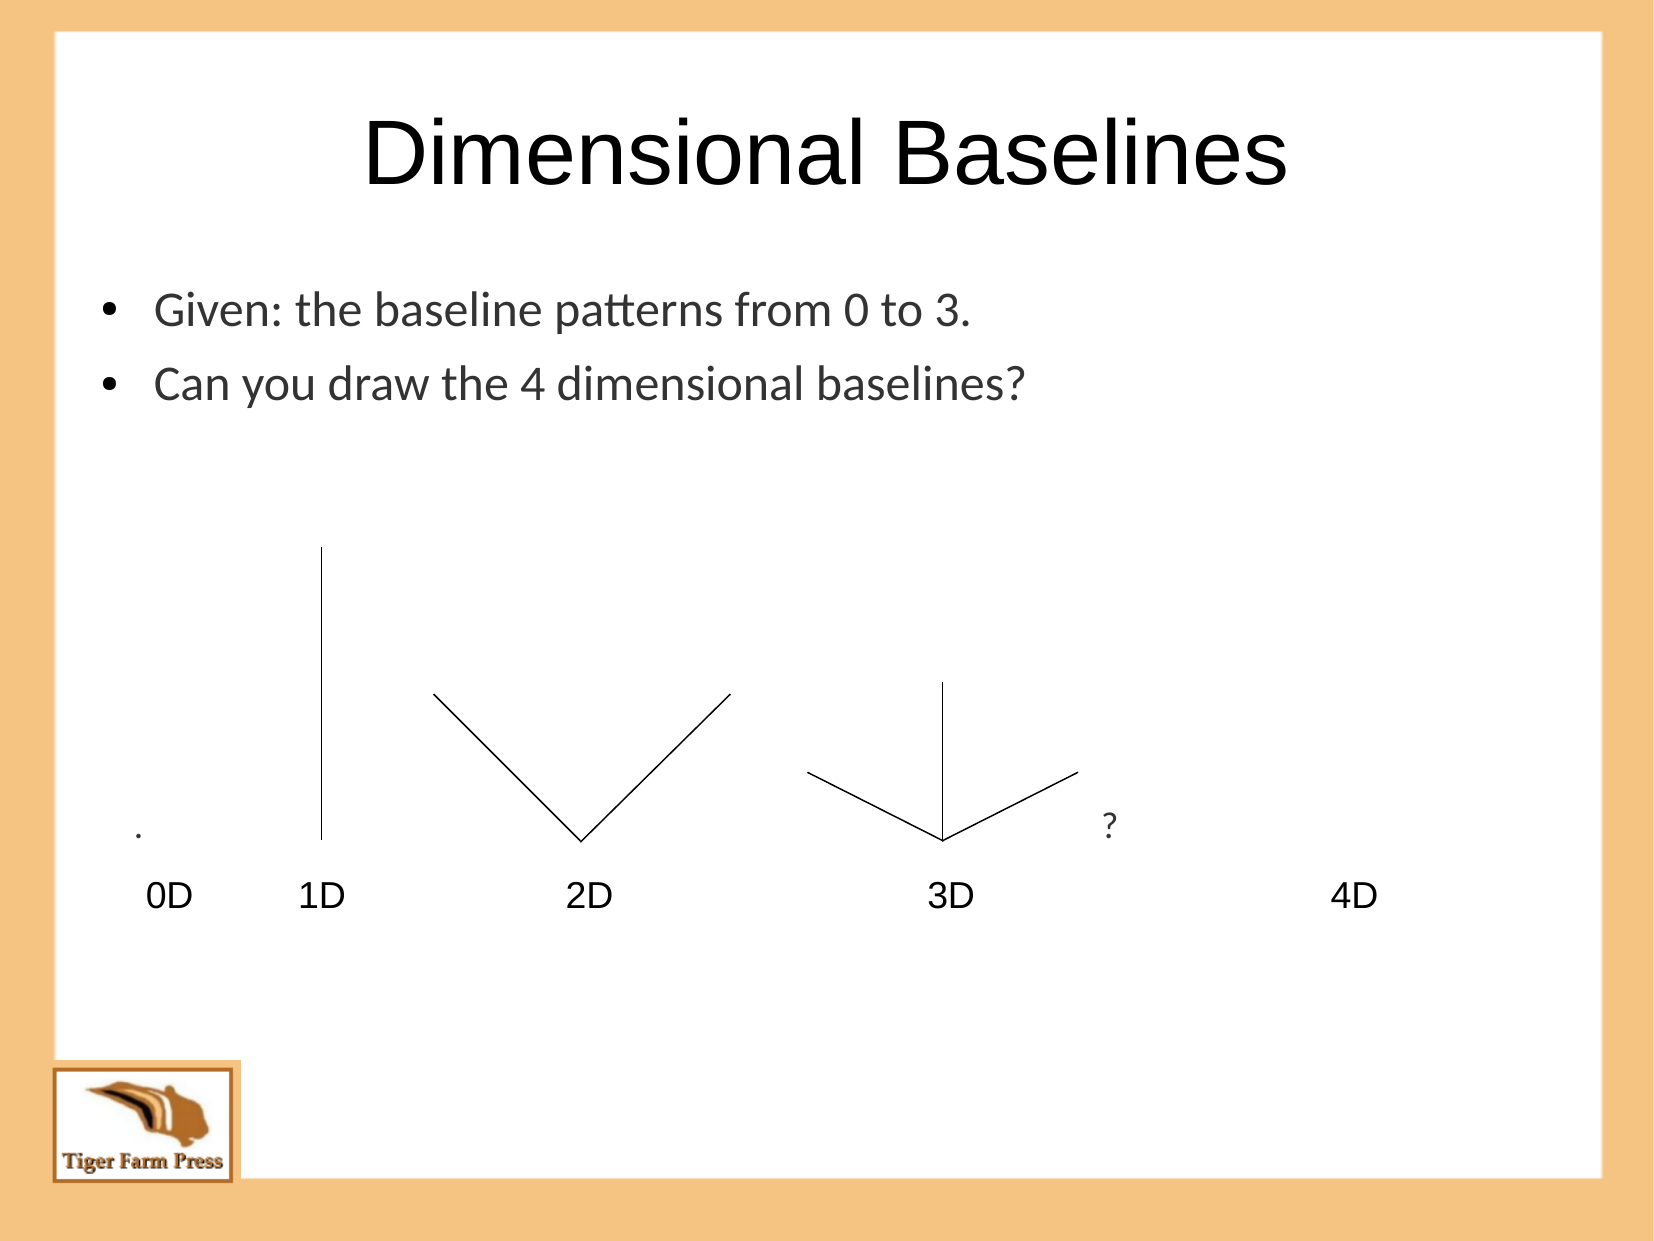

# Dimensional Baselines
Given: the baseline patterns from 0 to 3.
Can you draw the 4 dimensional baselines?
 . ?
 0D 1D 2D 3D 4D